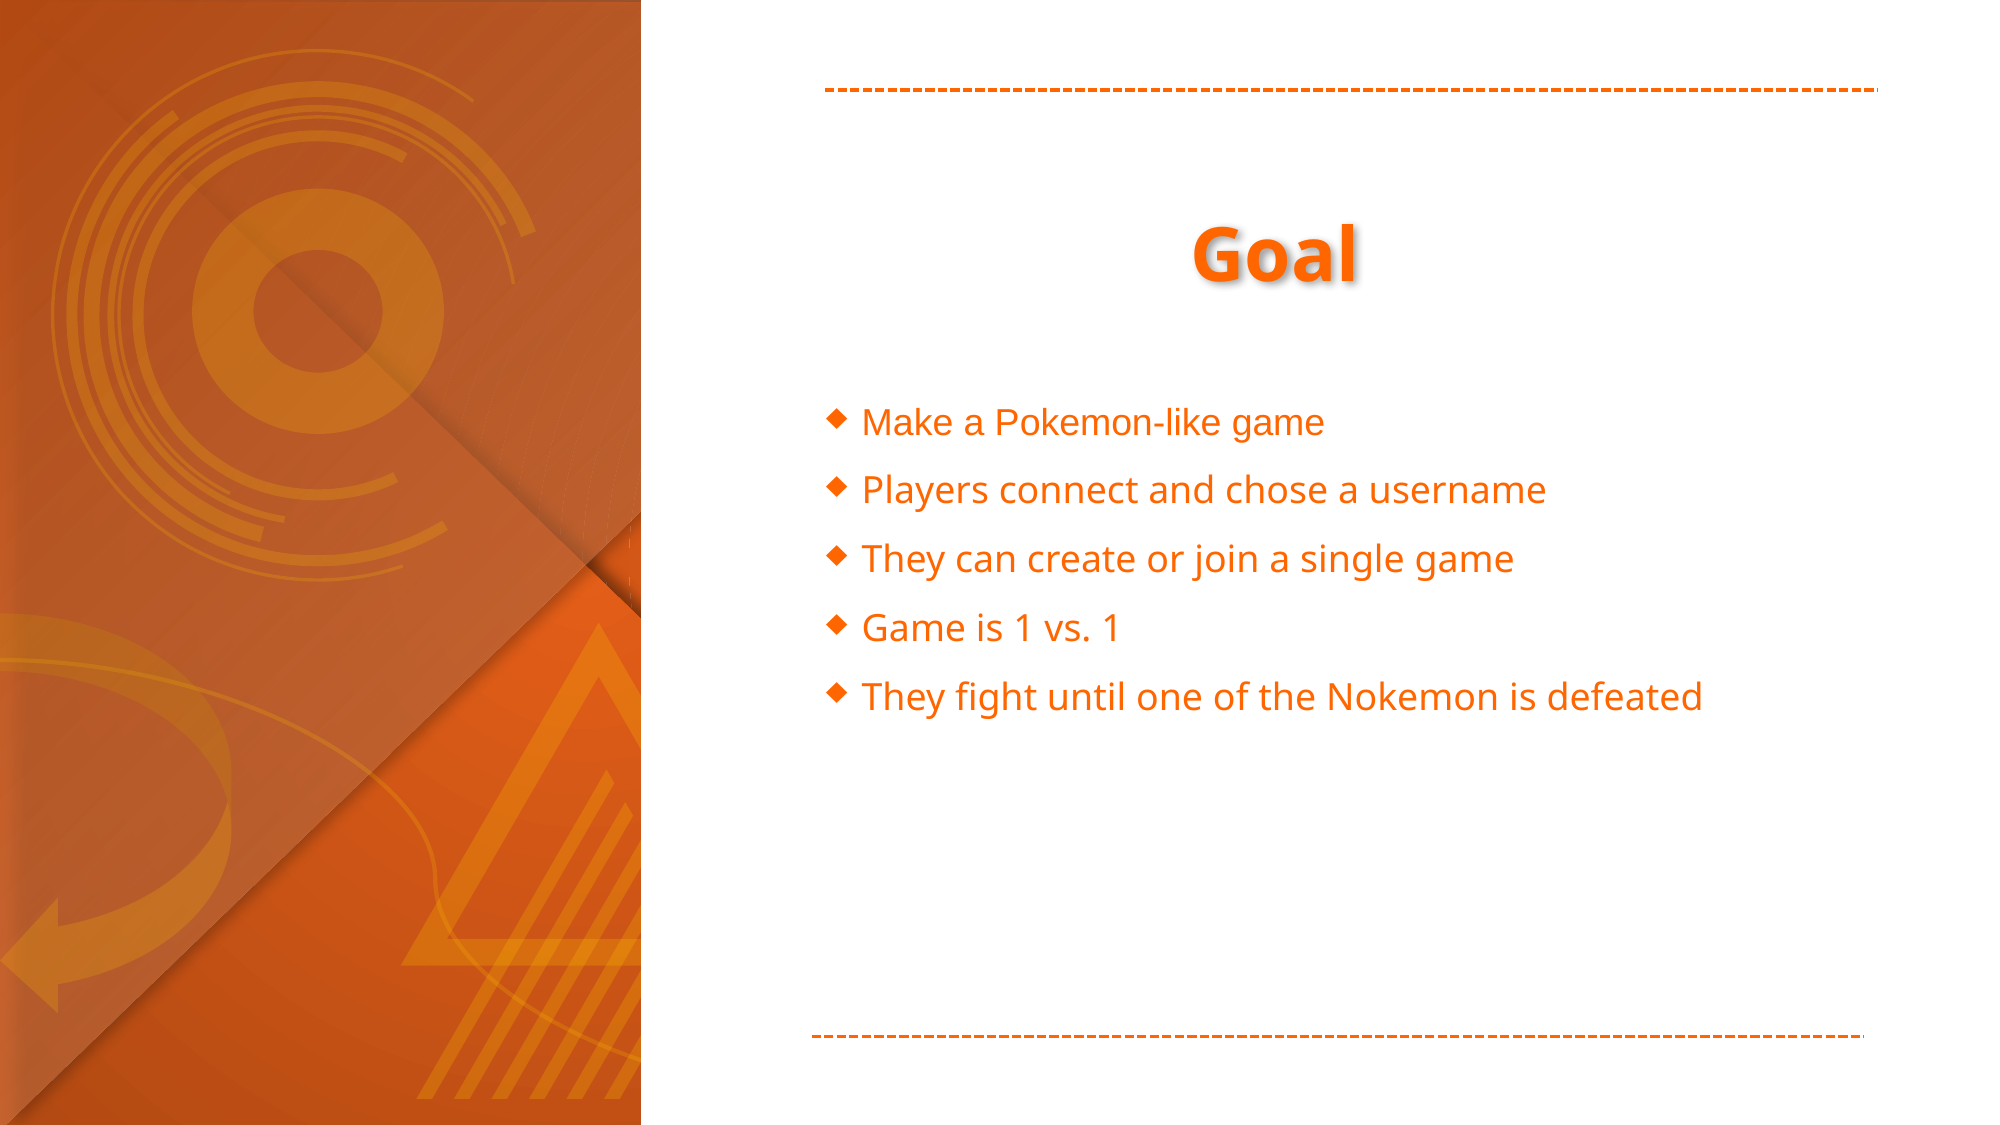

Goal
Make a Pokemon-like game
Players connect and chose a username
They can create or join a single game
Game is 1 vs. 1
They fight until one of the Nokemon is defeated